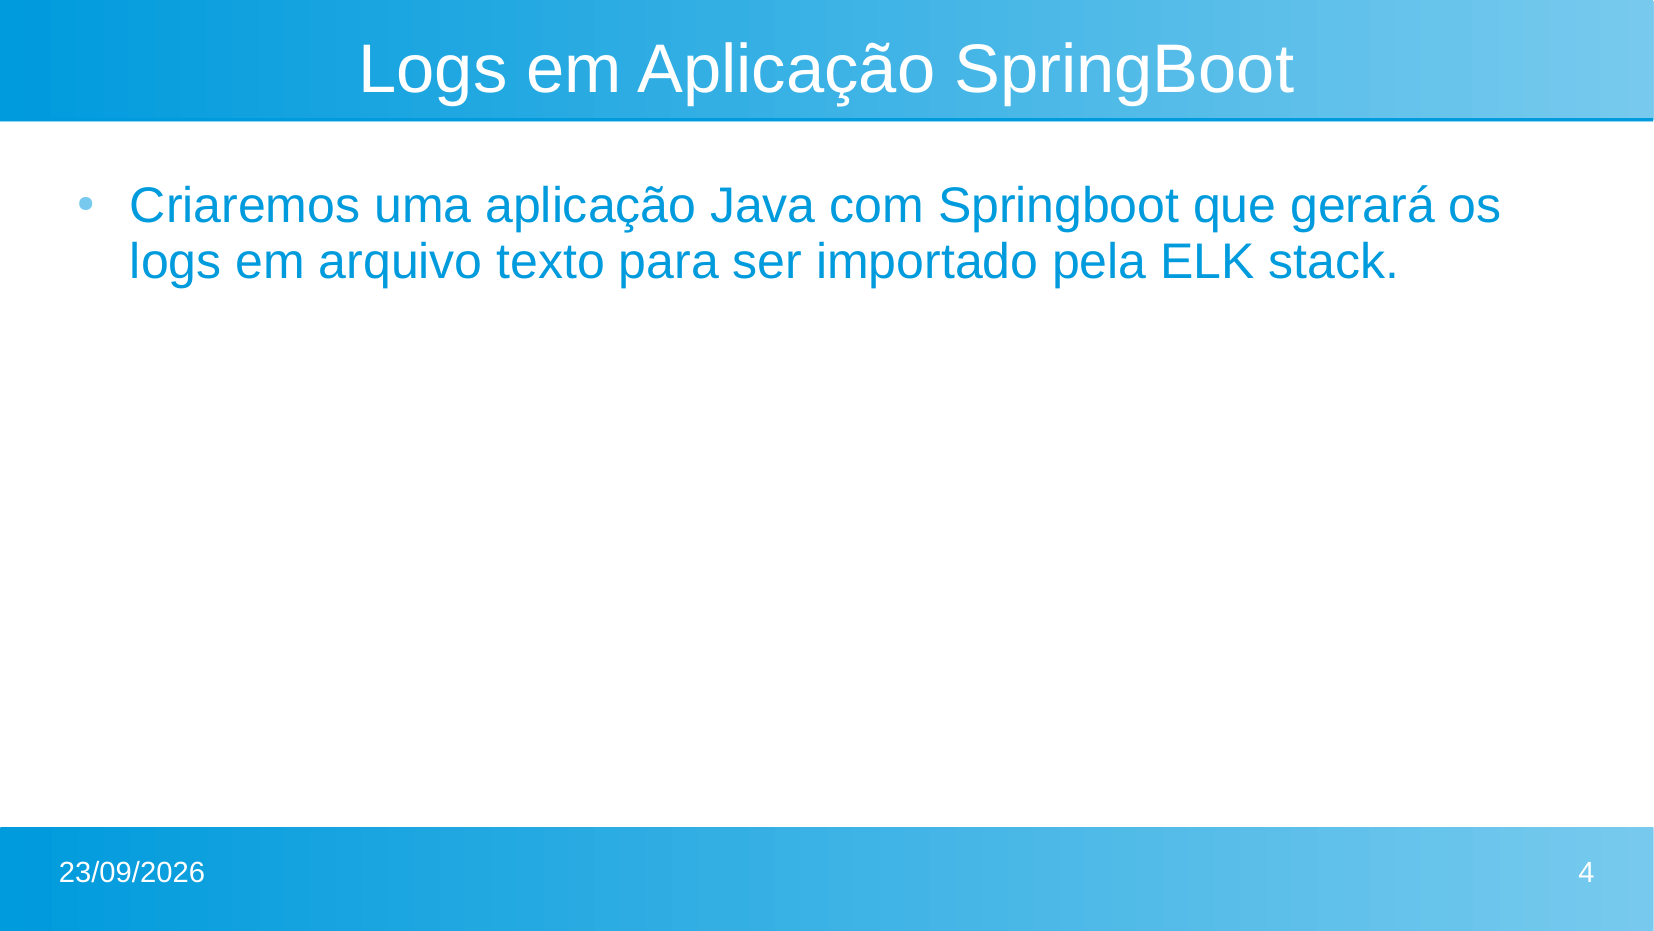

# Logs em Aplicação SpringBoot
Criaremos uma aplicação Java com Springboot que gerará os logs em arquivo texto para ser importado pela ELK stack.
4